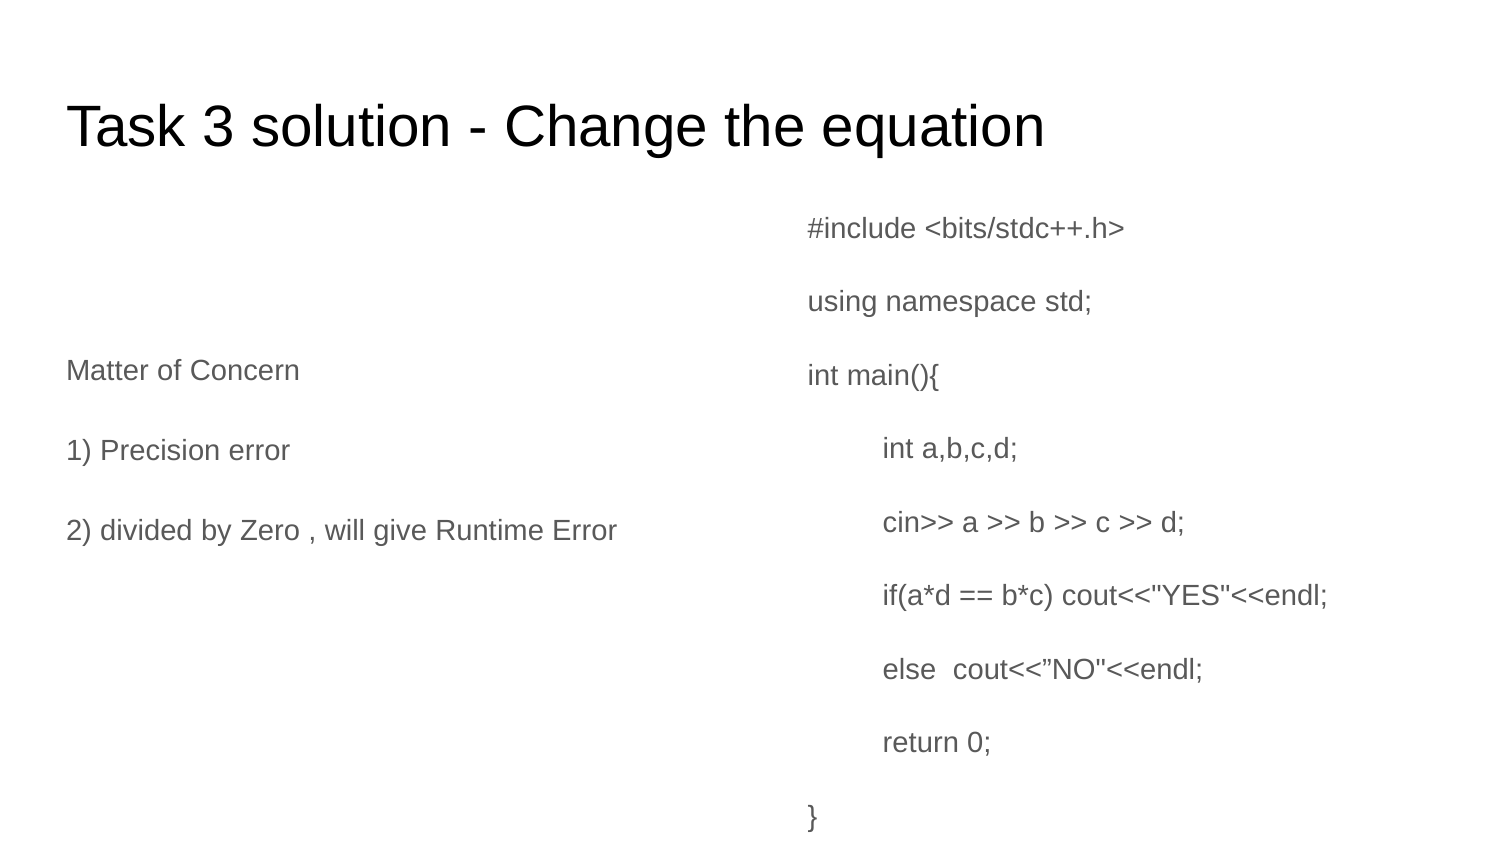

# Task 3 solution - Change the equation
Matter of Concern
1) Precision error
2) divided by Zero , will give Runtime Error
#include <bits/stdc++.h>
using namespace std;
int main(){
 	int a,b,c,d;
 	cin>> a >> b >> c >> d;
 	if(a*d == b*c) cout<<"YES"<<endl;
 	else cout<<”NO"<<endl;
 	return 0;
}